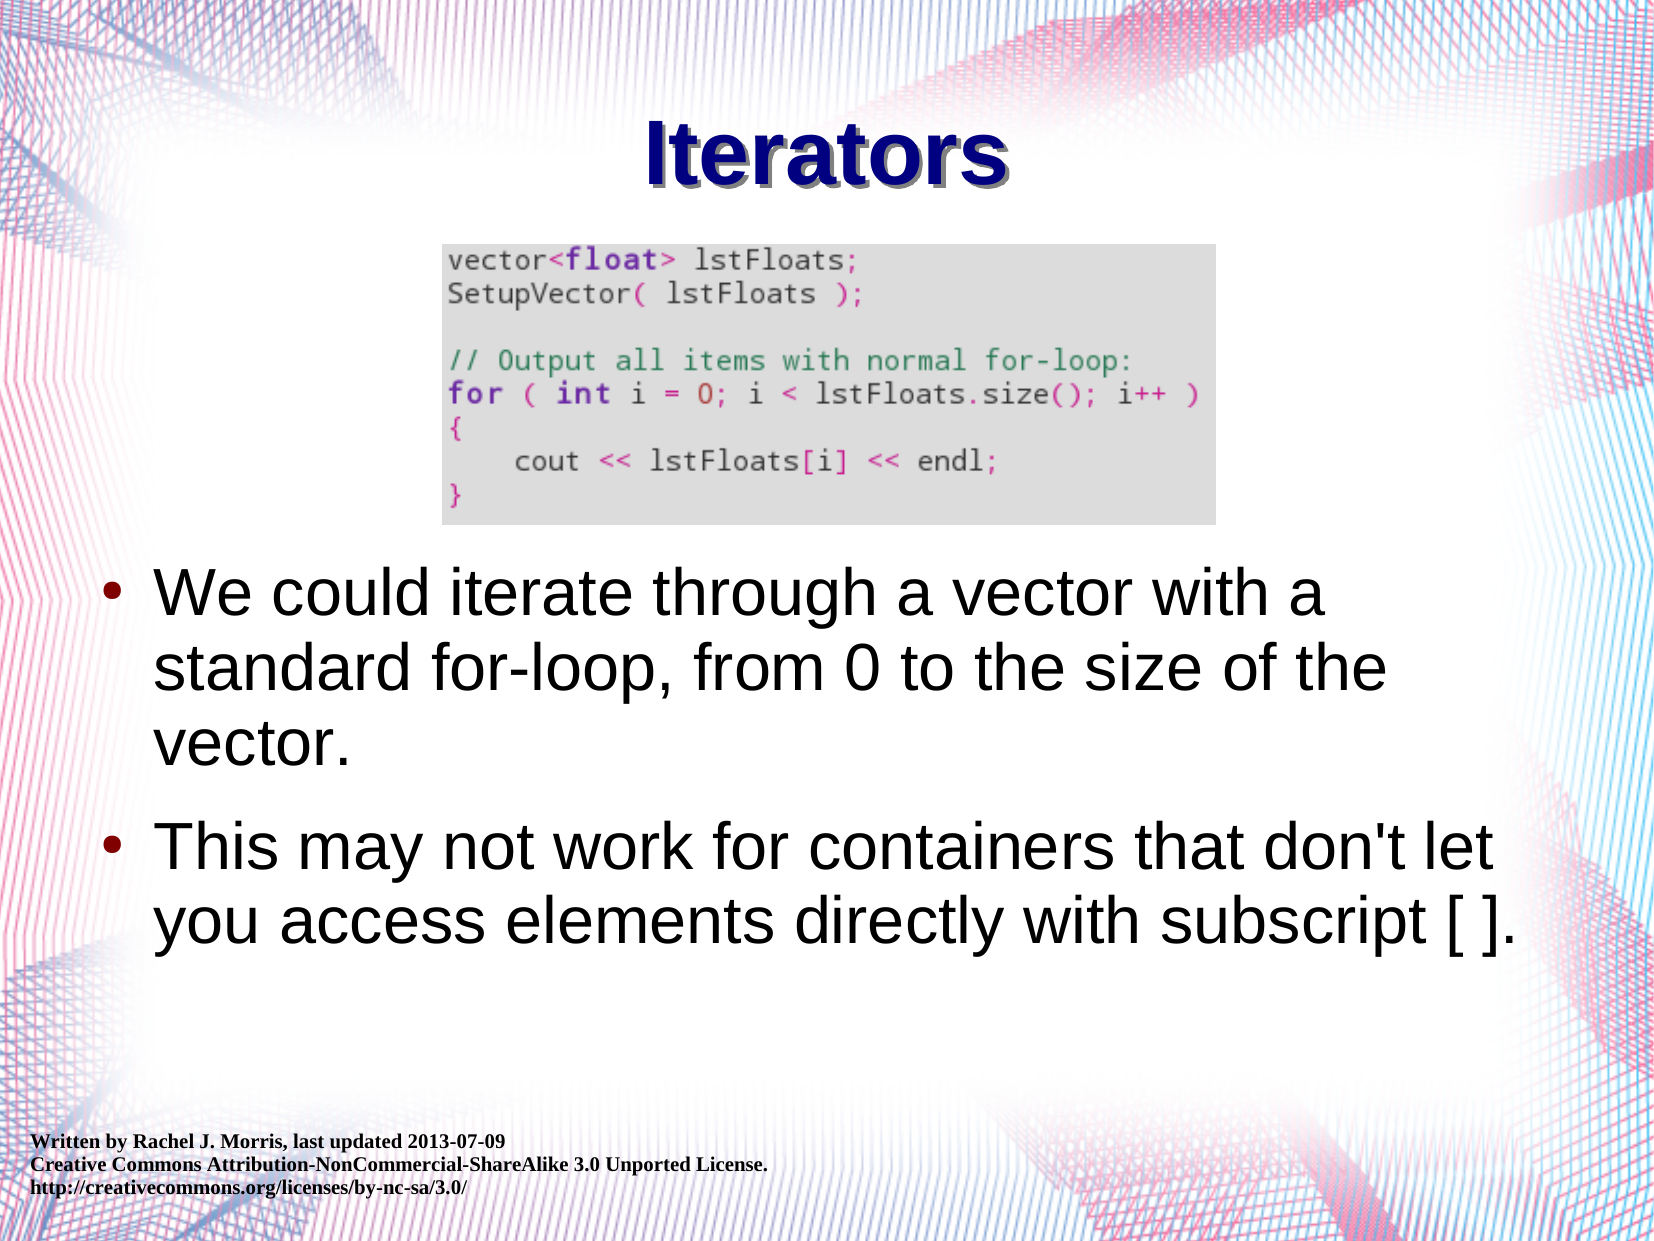

# Iterators
We could iterate through a vector with a standard for-loop, from 0 to the size of the vector.
This may not work for containers that don't let you access elements directly with subscript [ ].